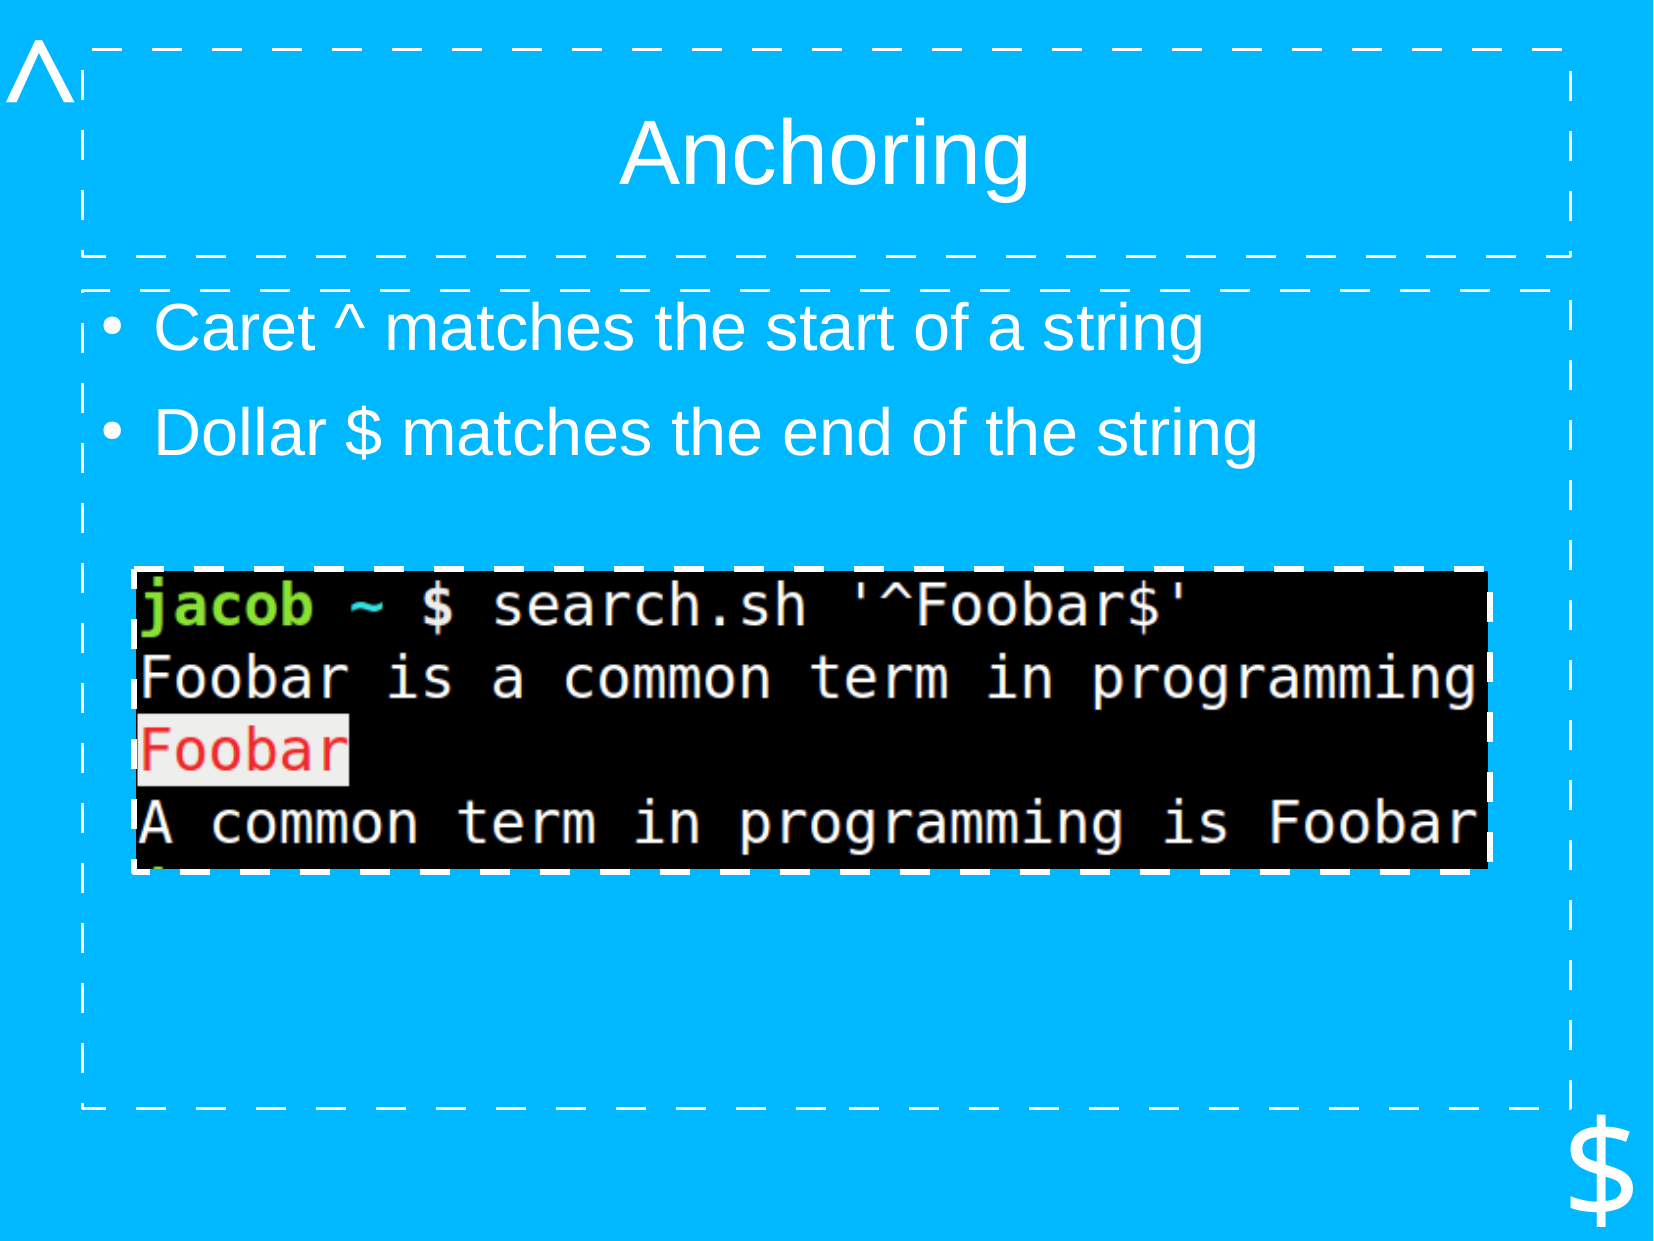

# Anchoring
Caret ^ matches the start of a string
Dollar $ matches the end of the string